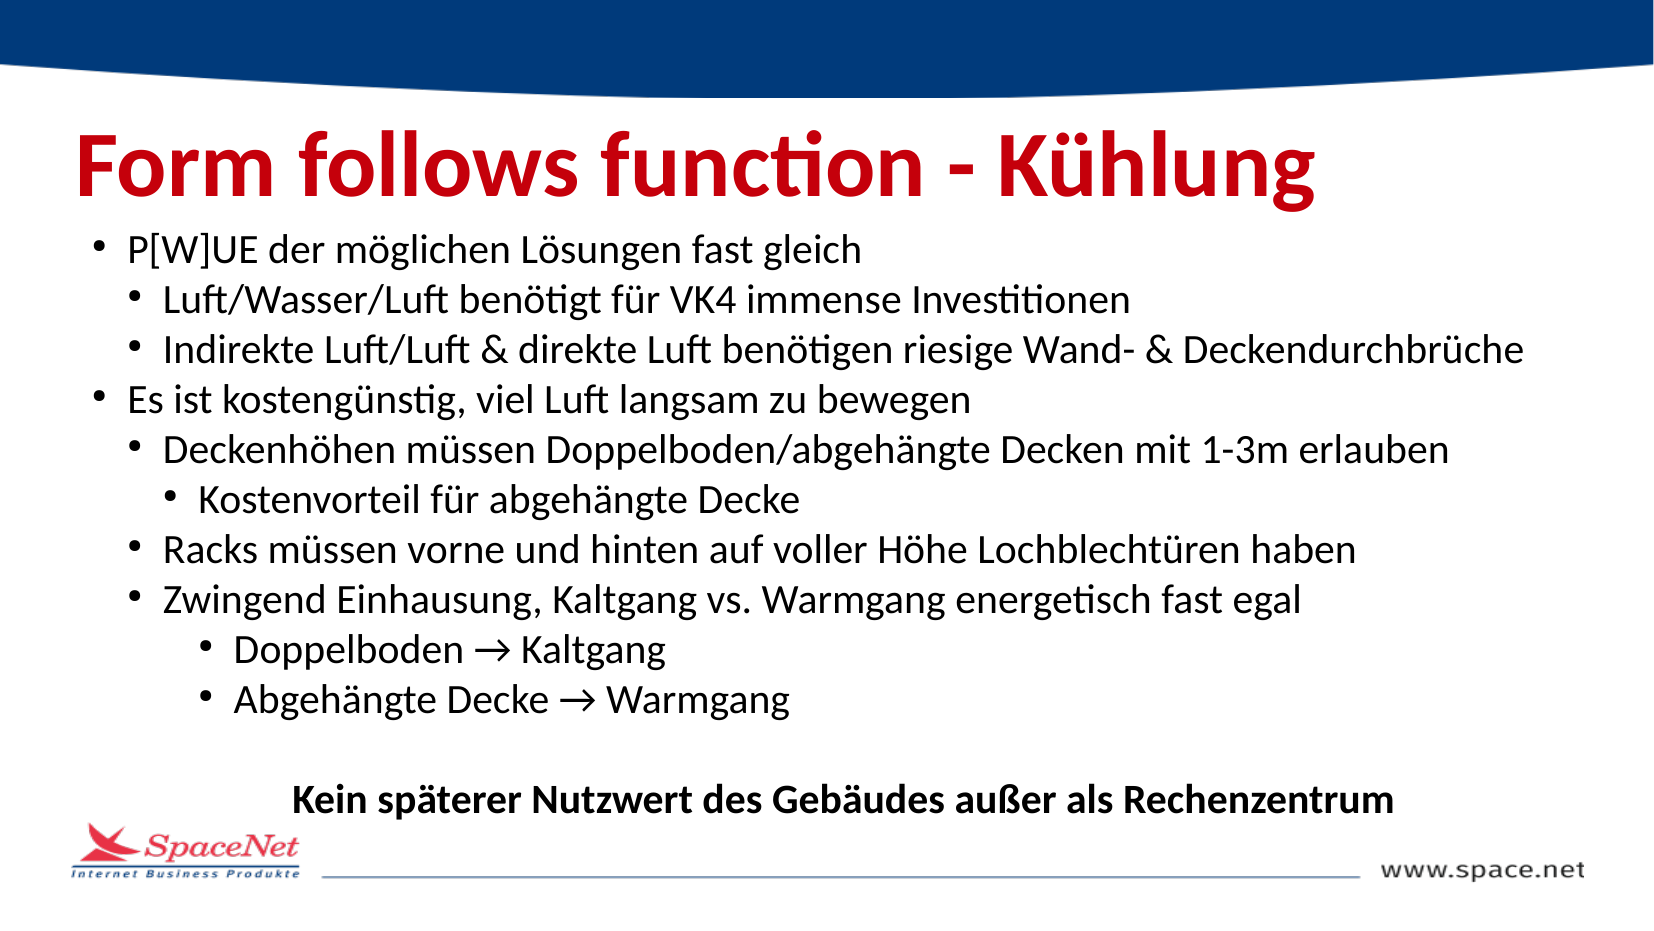

Form follows function - Kühlung
P[W]UE der möglichen Lösungen fast gleich
Luft/Wasser/Luft benötigt für VK4 immense Investitionen
Indirekte Luft/Luft & direkte Luft benötigen riesige Wand- & Deckendurchbrüche
Es ist kostengünstig, viel Luft langsam zu bewegen
Deckenhöhen müssen Doppelboden/abgehängte Decken mit 1-3m erlauben
Kostenvorteil für abgehängte Decke
Racks müssen vorne und hinten auf voller Höhe Lochblechtüren haben
Zwingend Einhausung, Kaltgang vs. Warmgang energetisch fast egal
Doppelboden → Kaltgang
Abgehängte Decke → Warmgang
Kein späterer Nutzwert des Gebäudes außer als Rechenzentrum